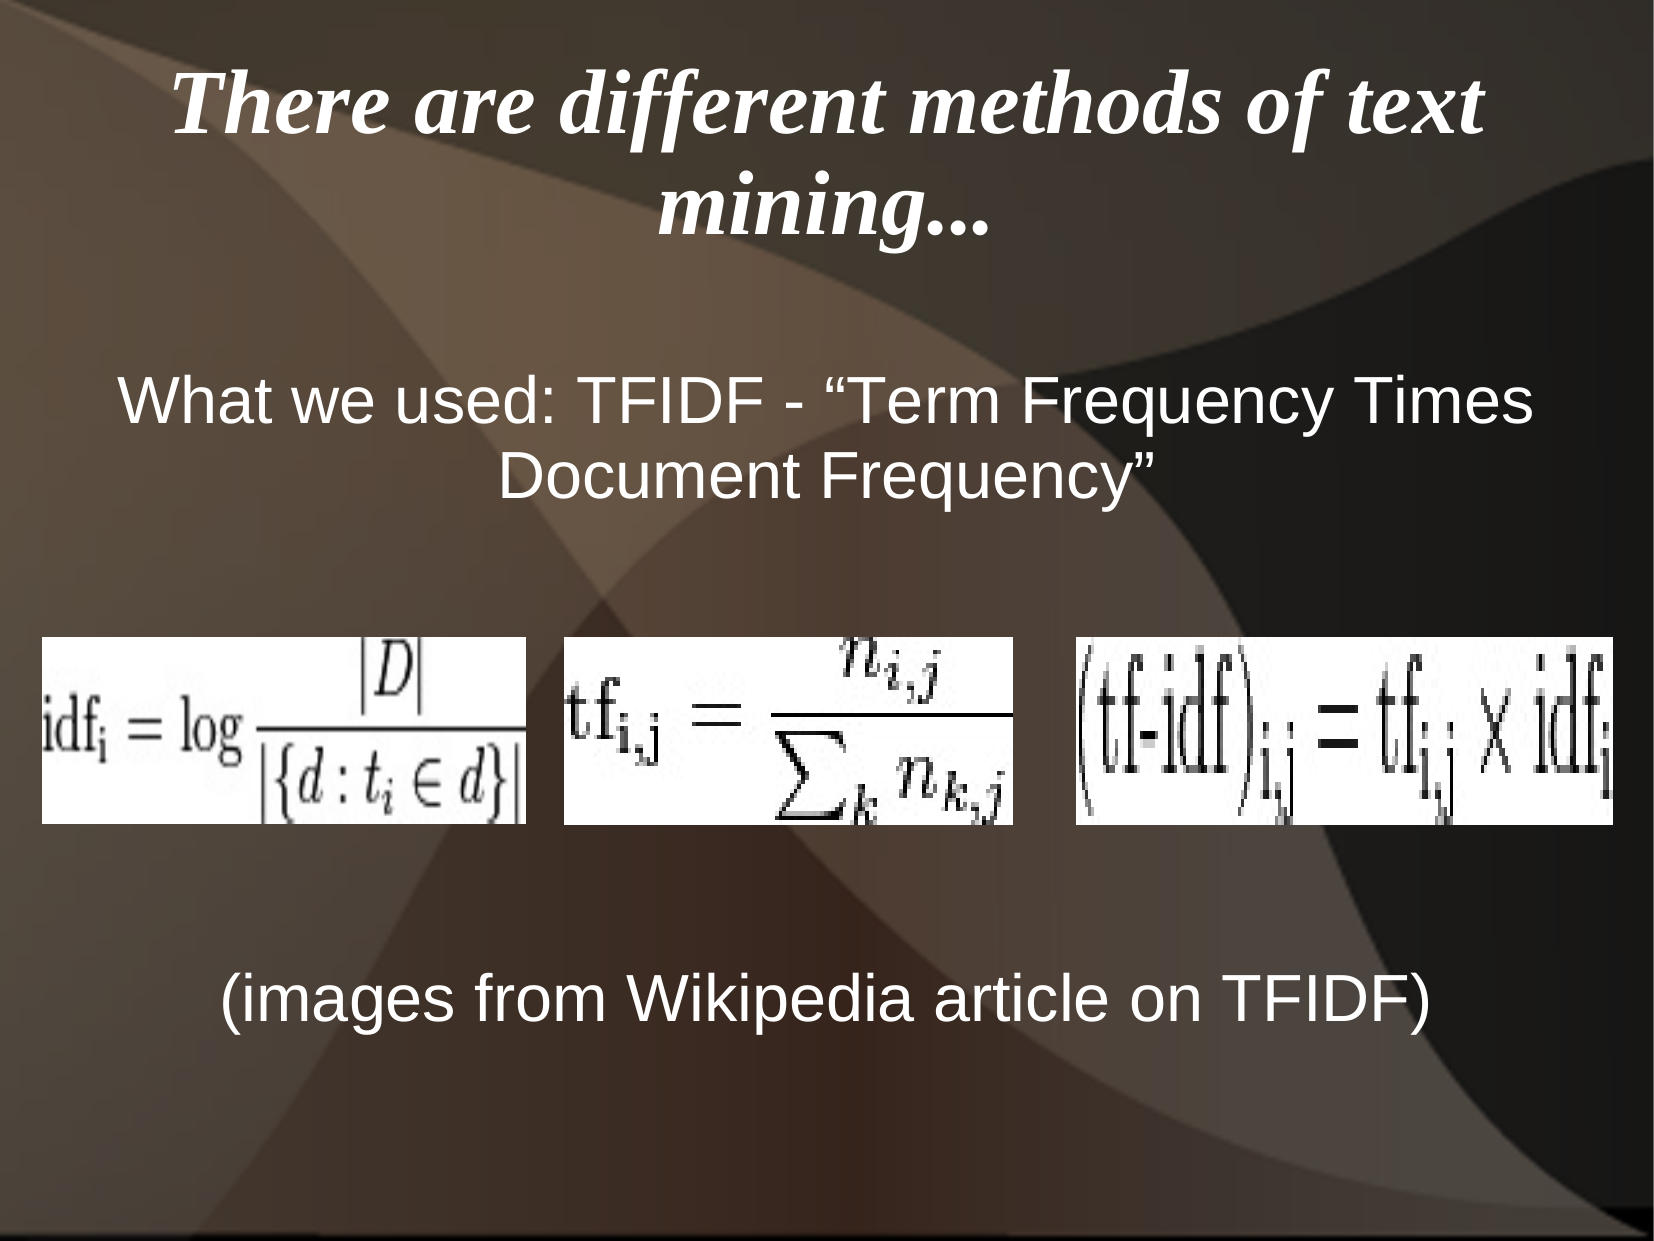

# There are different methods of text mining...
What we used: TFIDF - “Term Frequency Times Document Frequency”
(images from Wikipedia article on TFIDF)